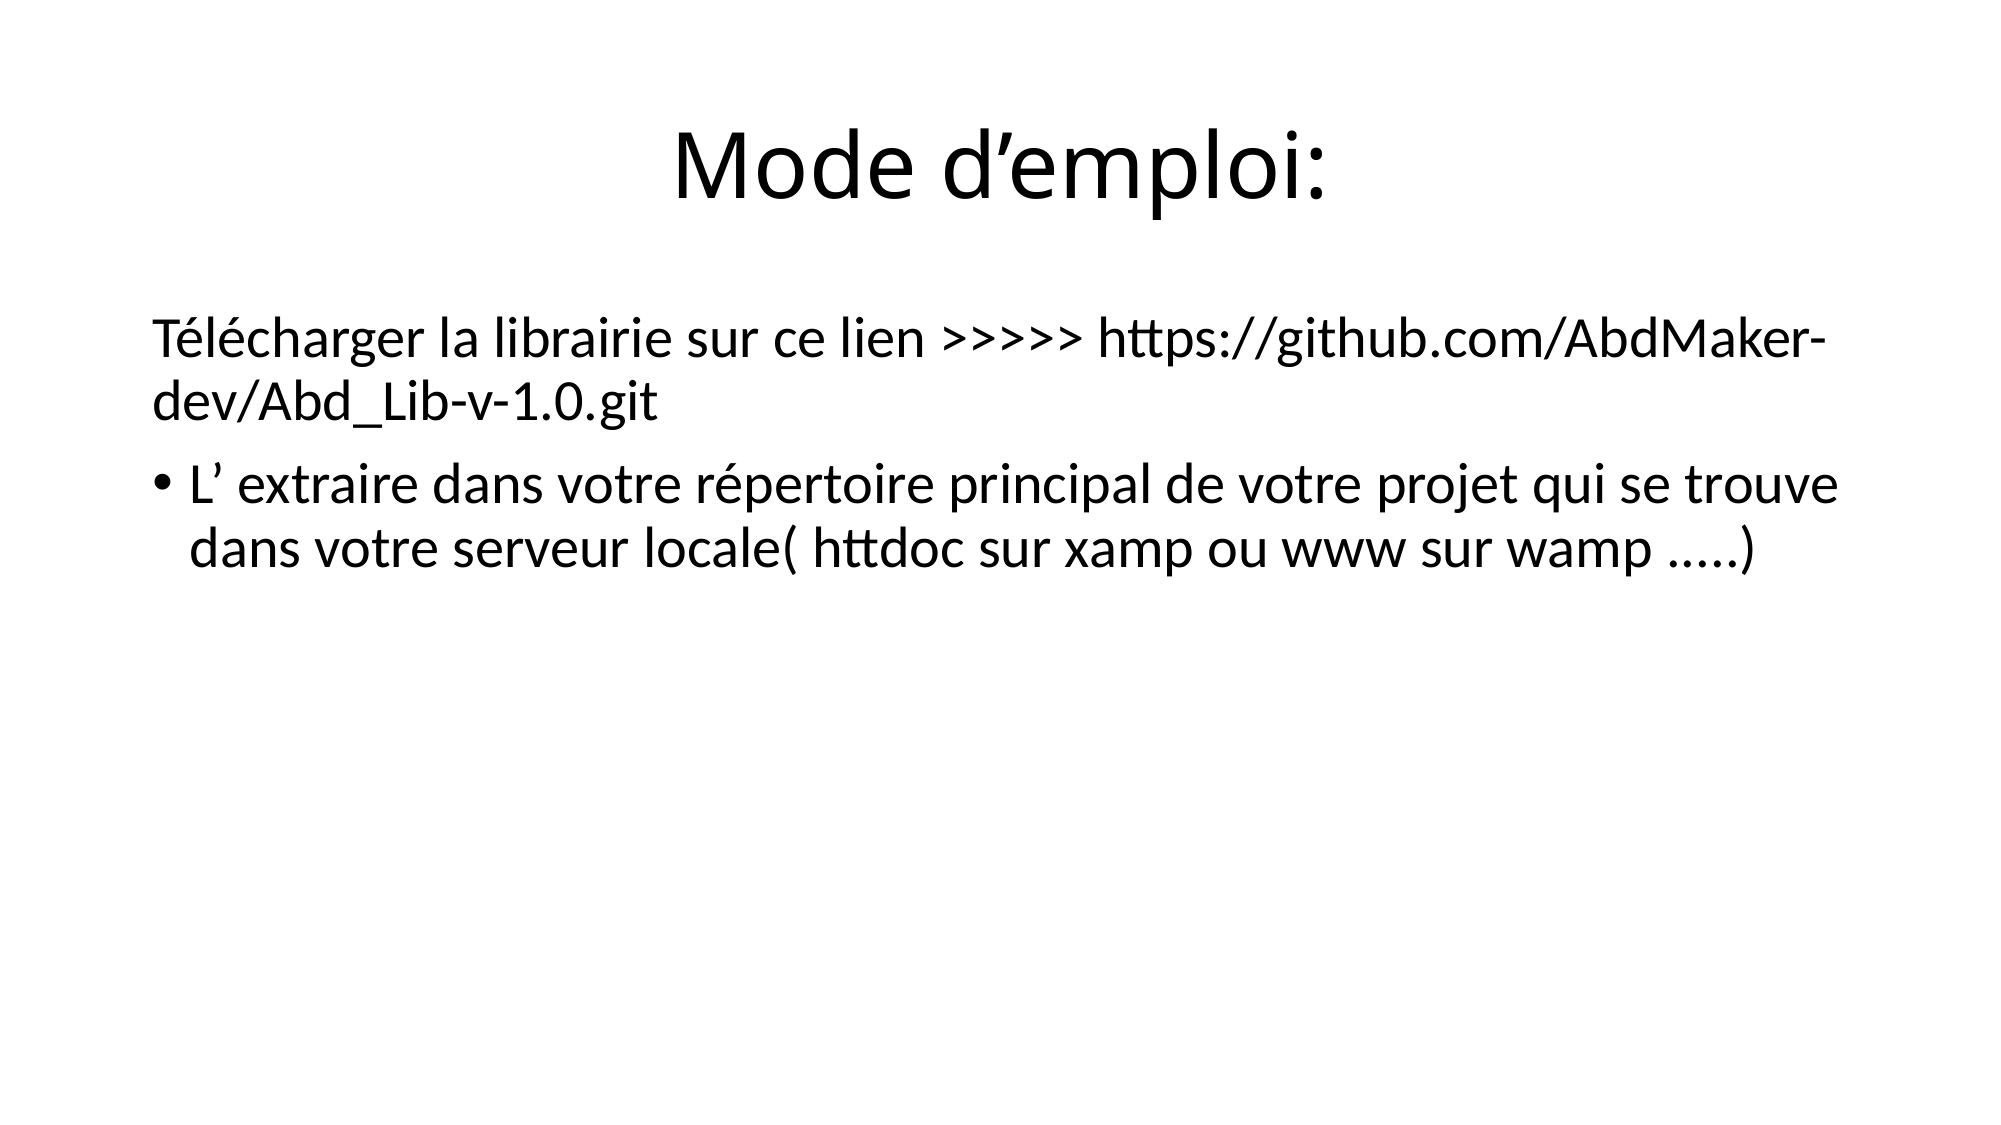

# Mode d’emploi:
Télécharger la librairie sur ce lien >>>>> https://github.com/AbdMaker-dev/Abd_Lib-v-1.0.git
L’ extraire dans votre répertoire principal de votre projet qui se trouve dans votre serveur locale( httdoc sur xamp ou www sur wamp .....)